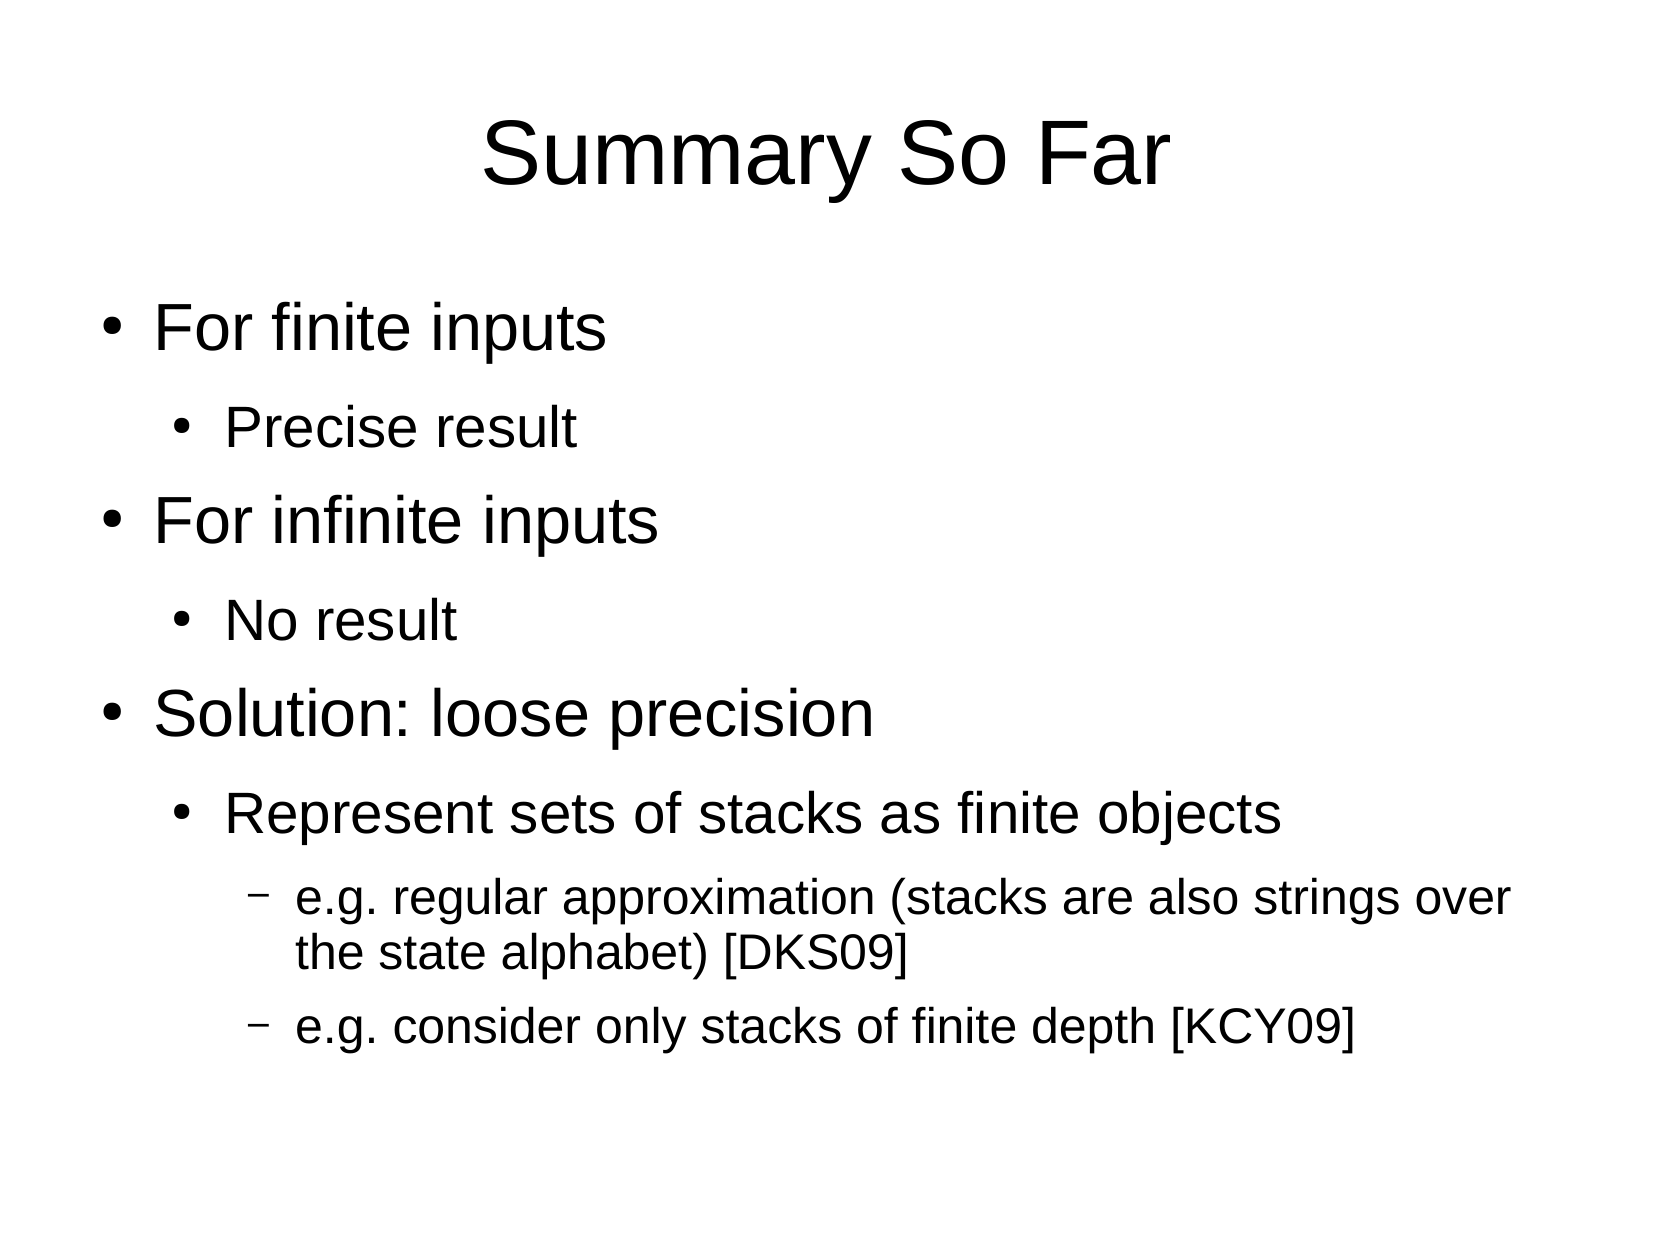

# Summary So Far
For finite inputs
Precise result
For infinite inputs
No result
Solution: loose precision
Represent sets of stacks as finite objects
e.g. regular approximation (stacks are also strings over the state alphabet) [DKS09]
e.g. consider only stacks of finite depth [KCY09]